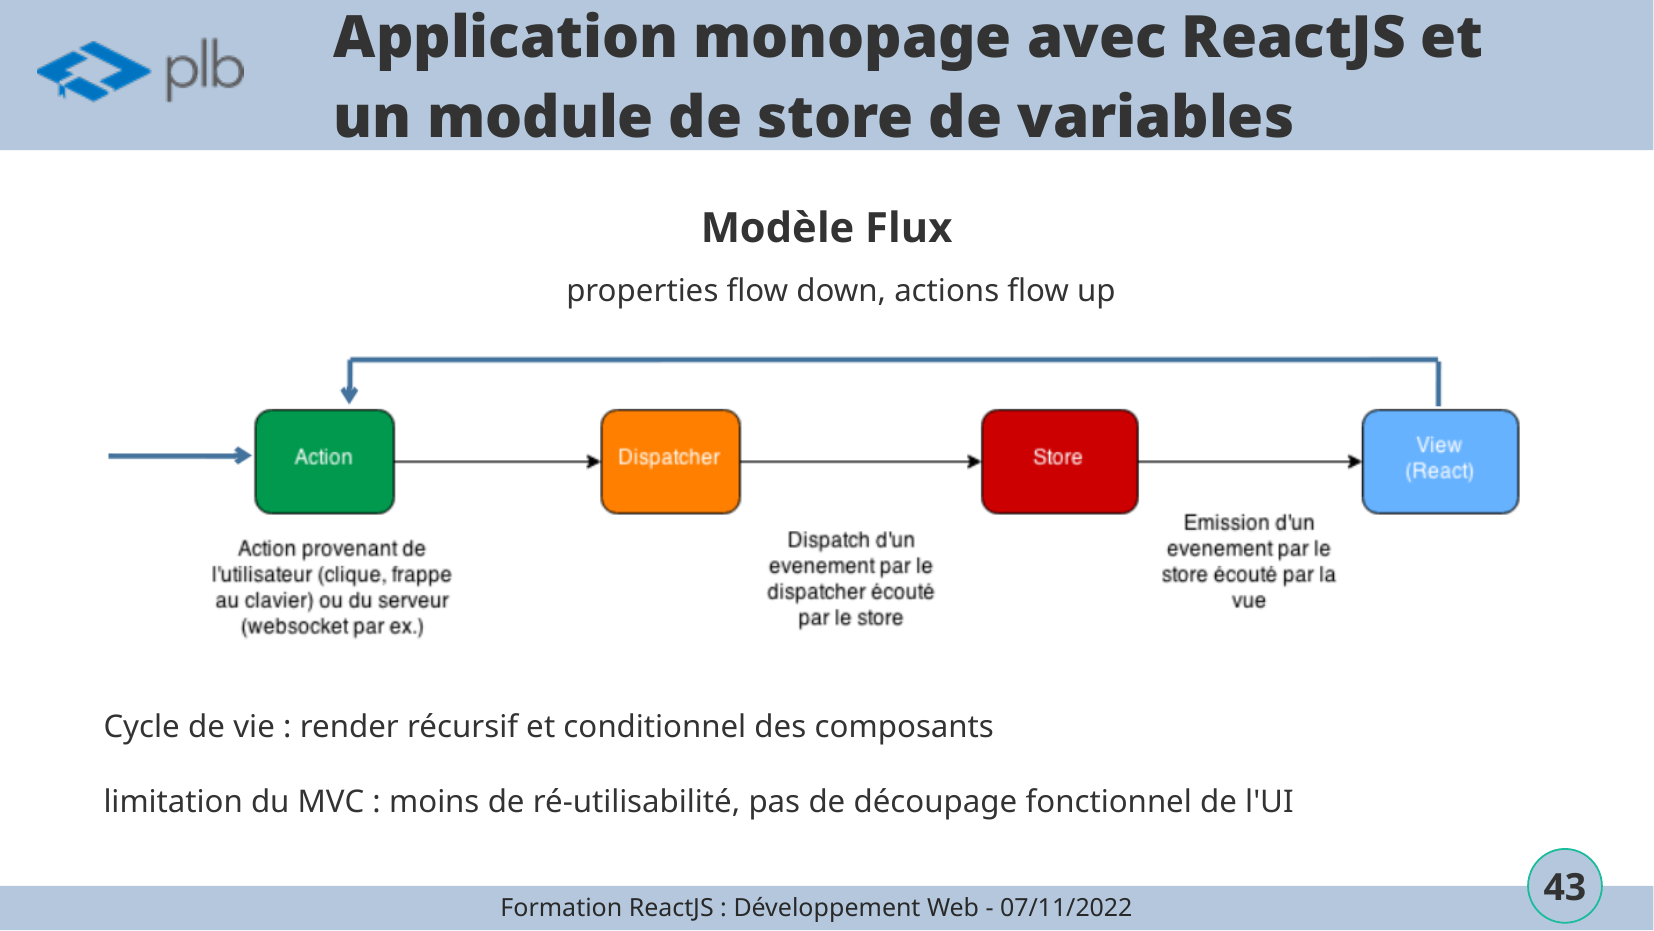

# Application monopage avec ReactJS et un module de store de variables
Modèle Flux
properties flow down, actions flow up
Cycle de vie : render récursif et conditionnel des composants
limitation du MVC : moins de ré-utilisabilité, pas de découpage fonctionnel de l'UI
Formation ReactJS : Développement Web - 07/11/2022